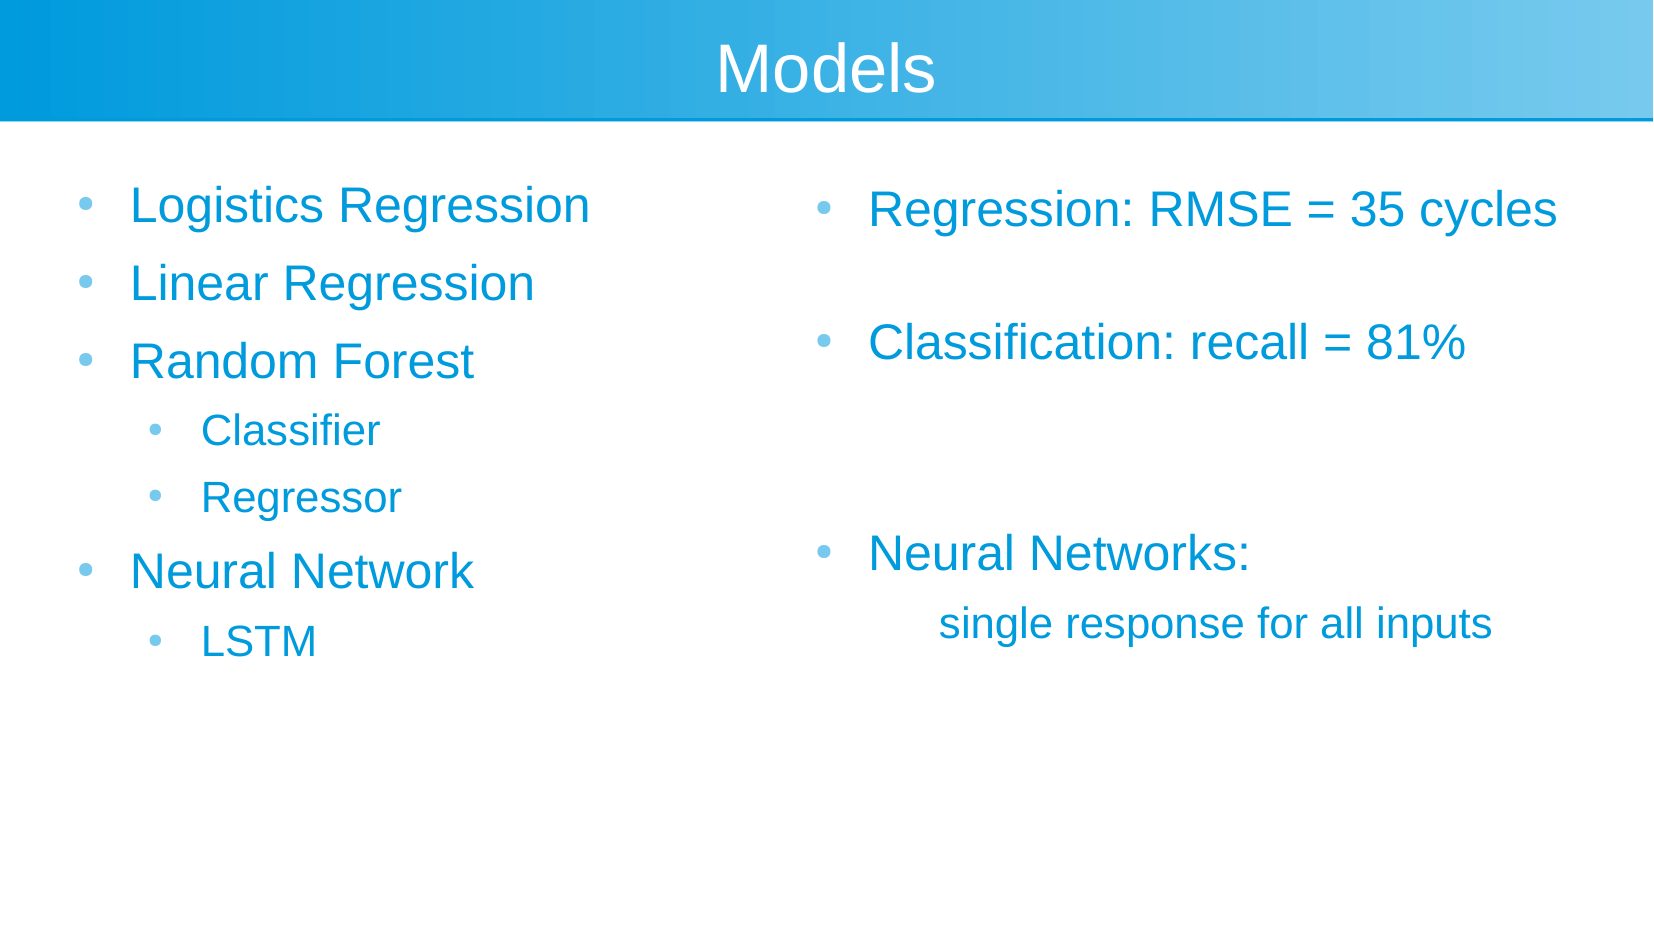

# Models
Logistics Regression
Linear Regression
Random Forest
Classifier
Regressor
Neural Network
LSTM
Regression: RMSE = 35 cycles
Classification: recall = 81%
Neural Networks:
single response for all inputs
13